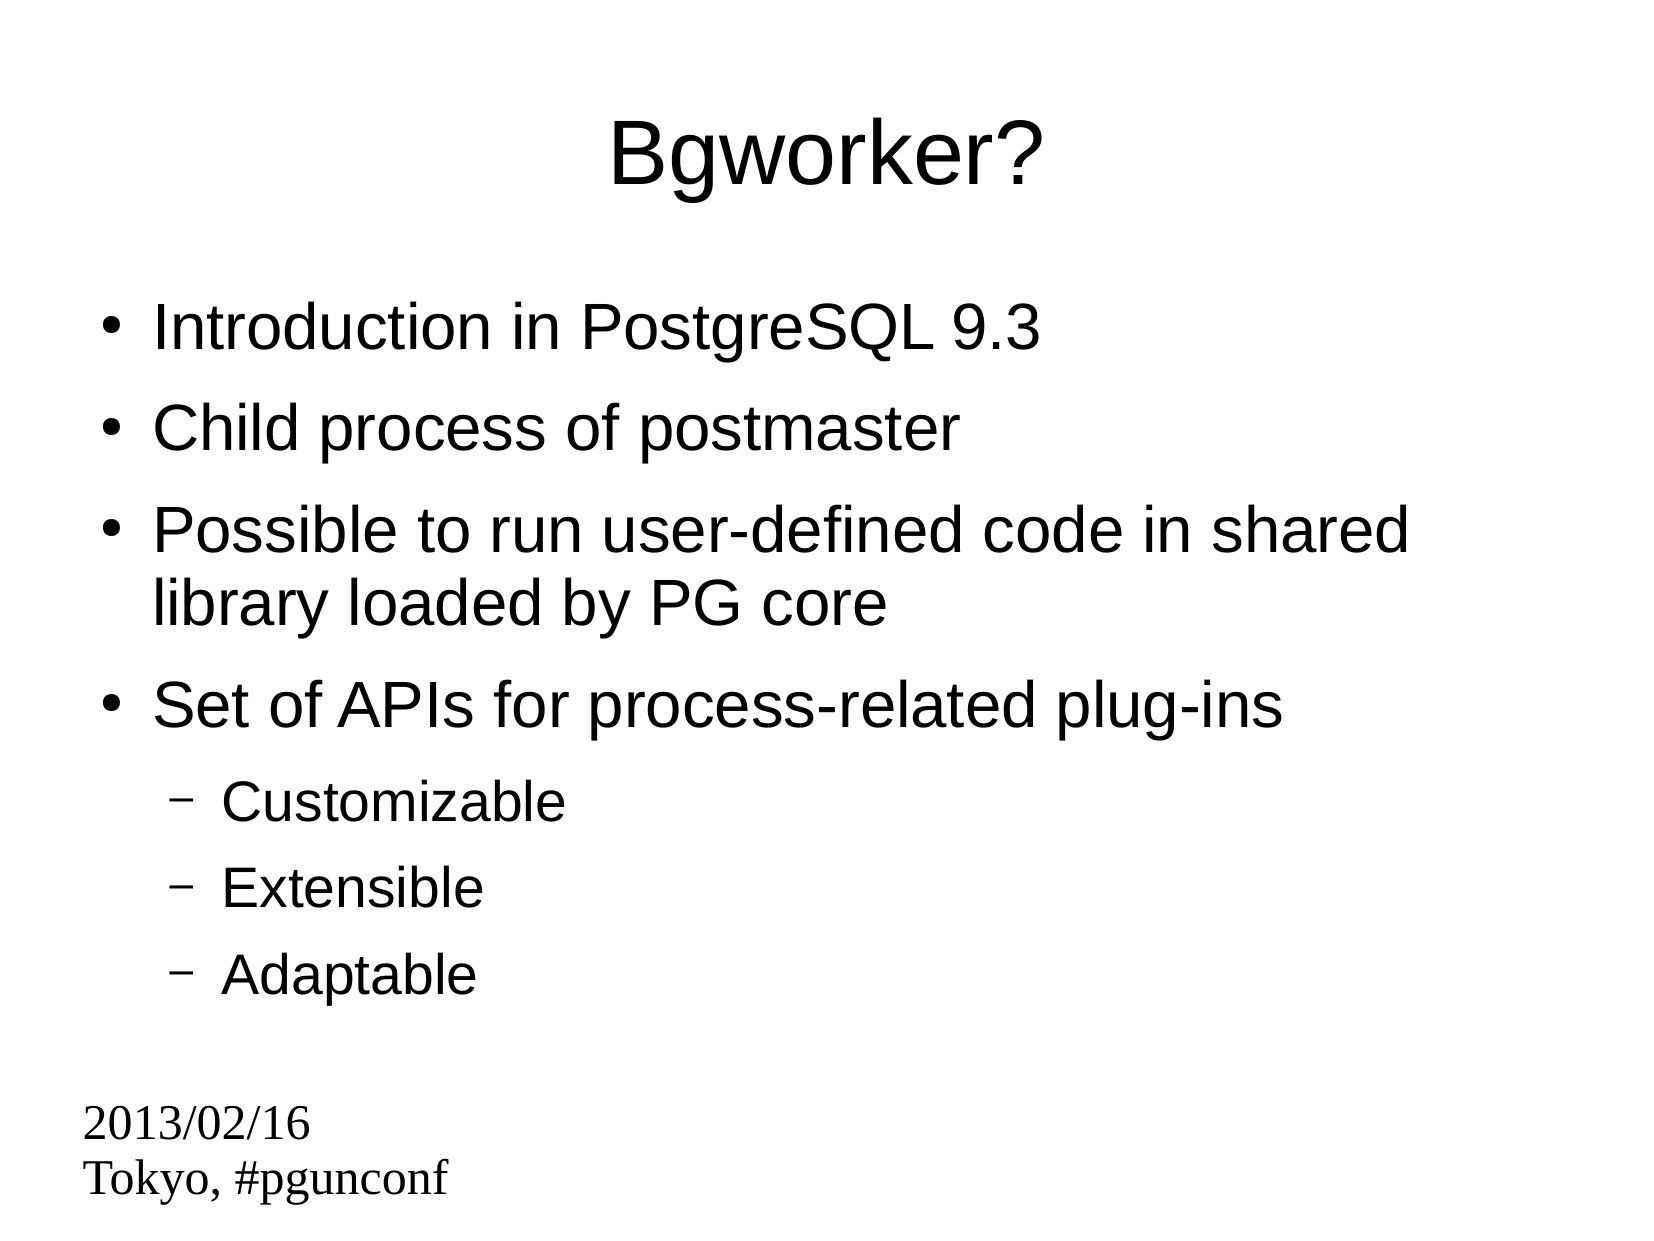

# Bgworker?
Introduction in PostgreSQL 9.3
Child process of postmaster
Possible to run user-defined code in shared library loaded by PG core
Set of APIs for process-related plug-ins
Customizable
Extensible
Adaptable